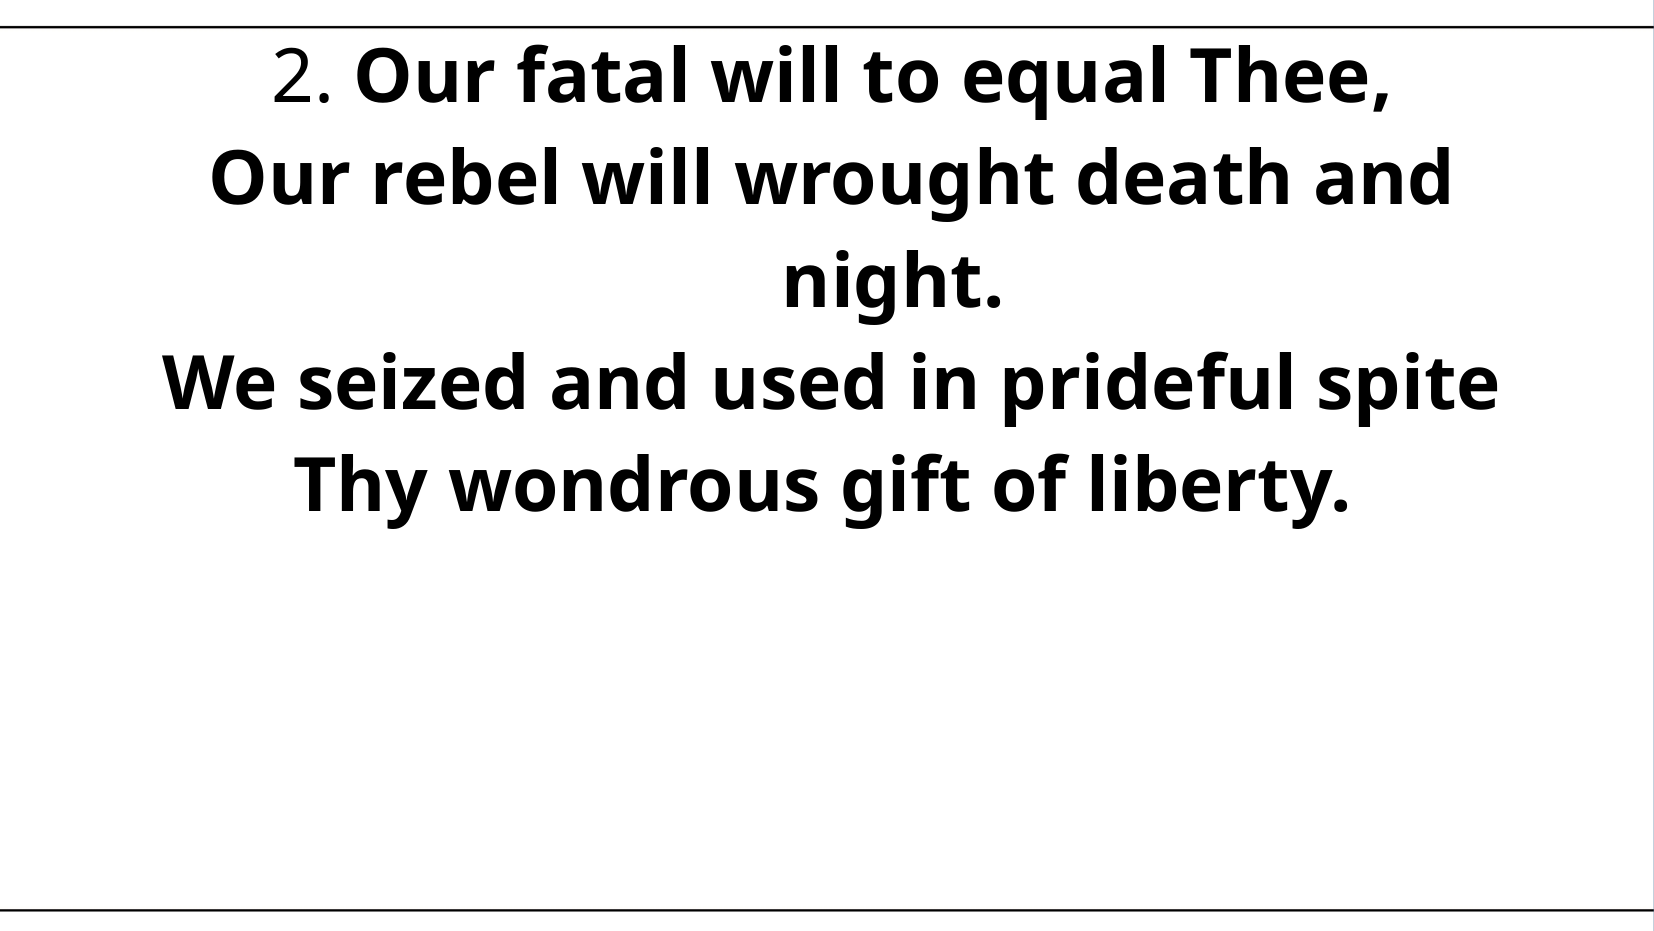

2. Our fatal will to equal Thee,
Our rebel will wrought death and night.
We seized and used in prideful spite
Thy wondrous gift of liberty.